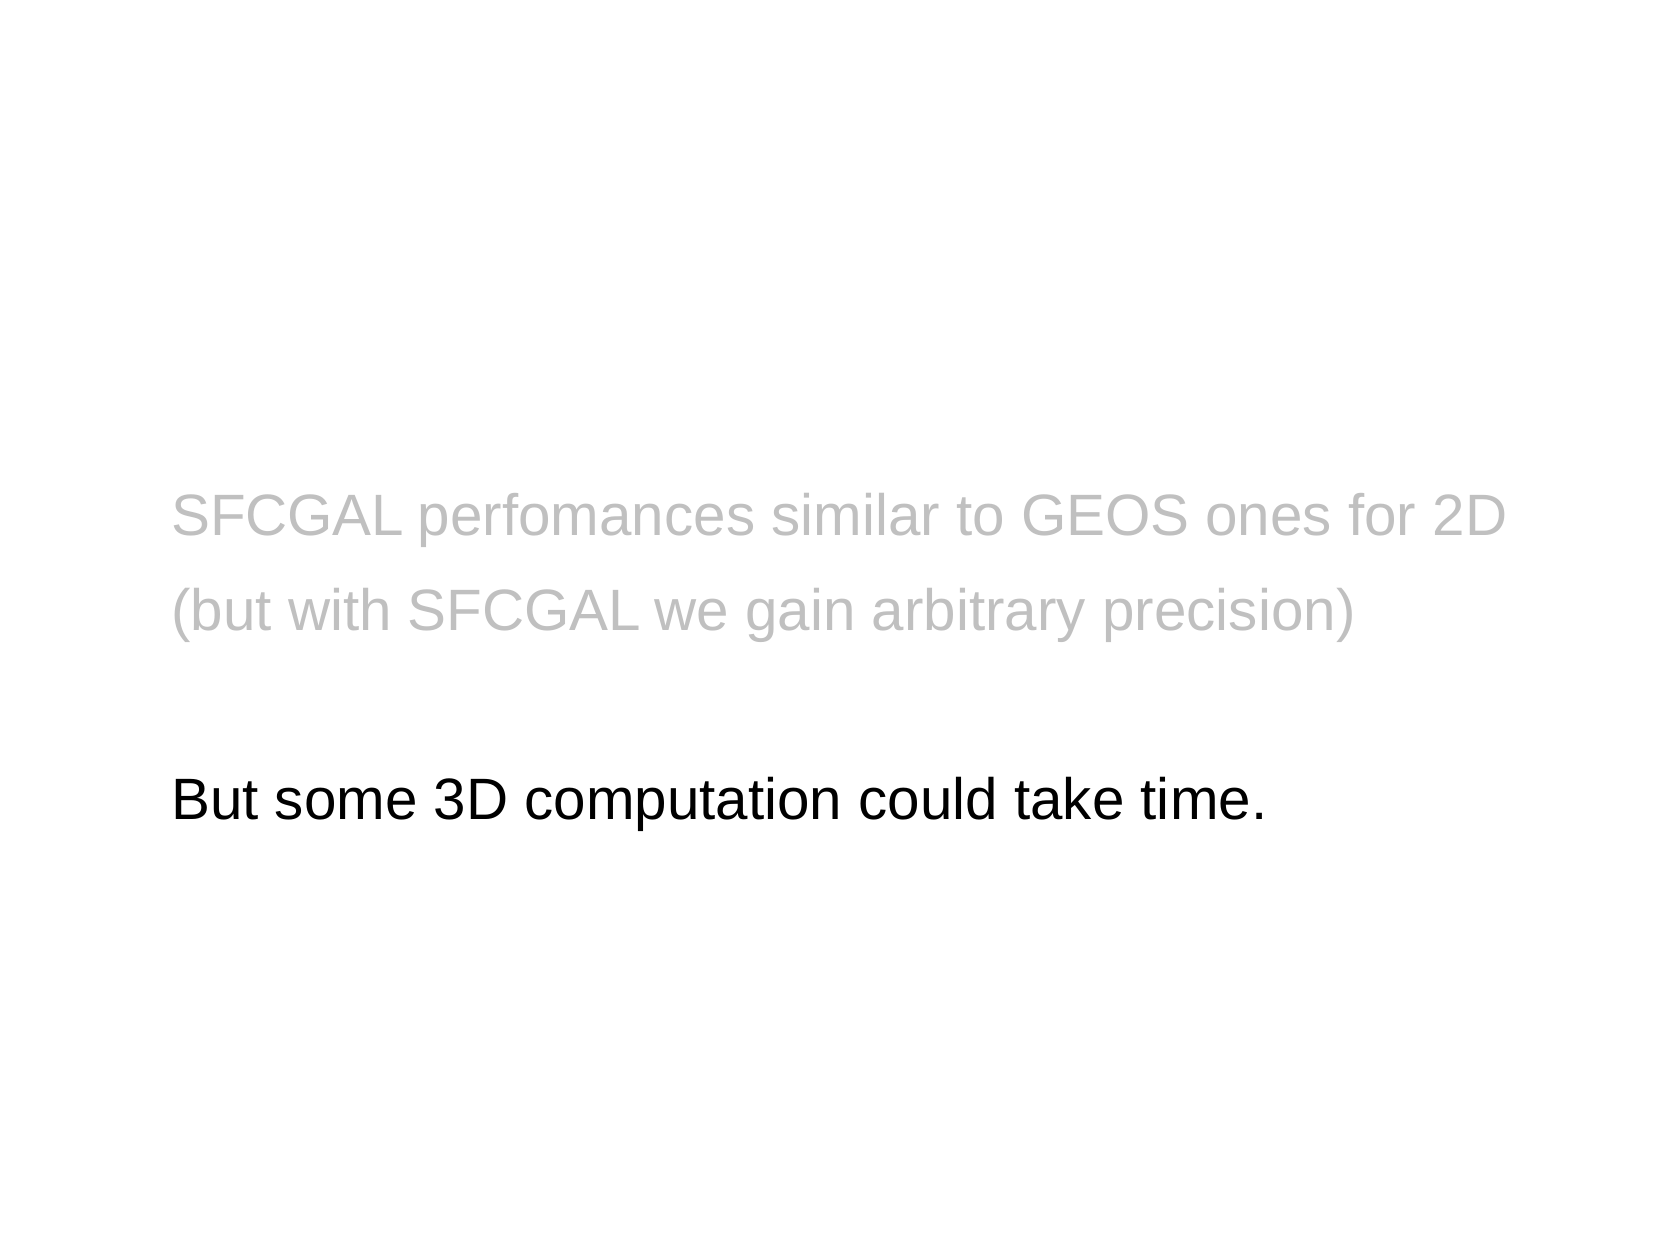

# SFCGAL perfomances similar to GEOS ones for 2D
(but with SFCGAL we gain arbitrary precision)
But some 3D computation could take time.